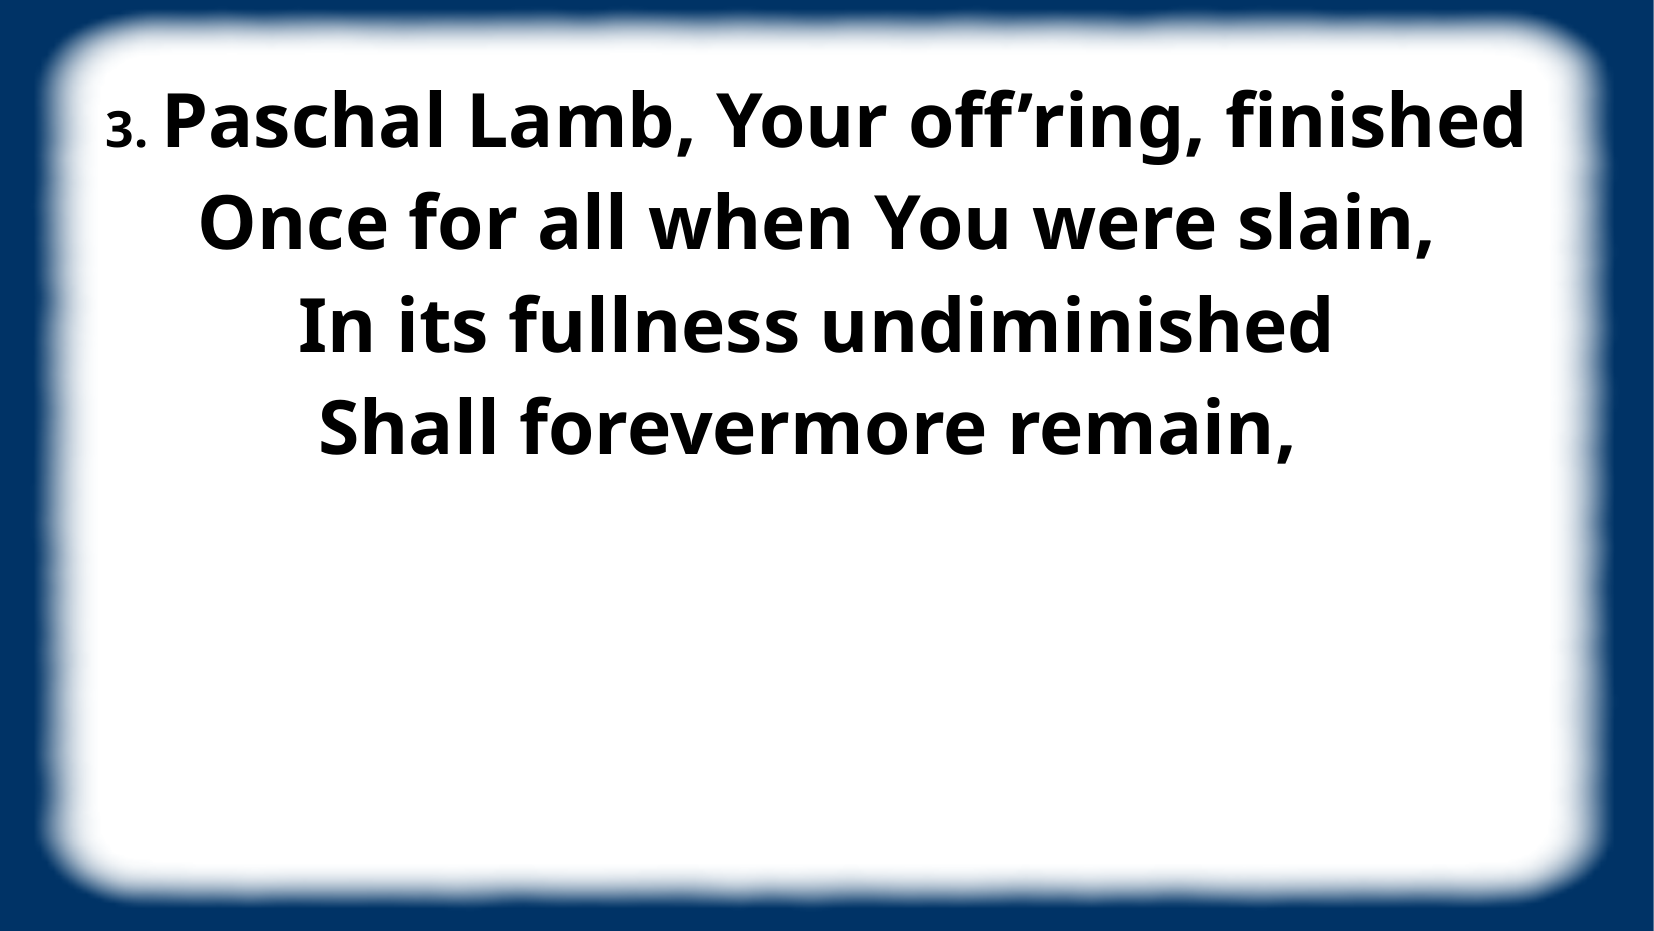

3. Paschal Lamb, Your off’ring, finished
Once for all when You were slain,
In its fullness undiminished
Shall forevermore remain,